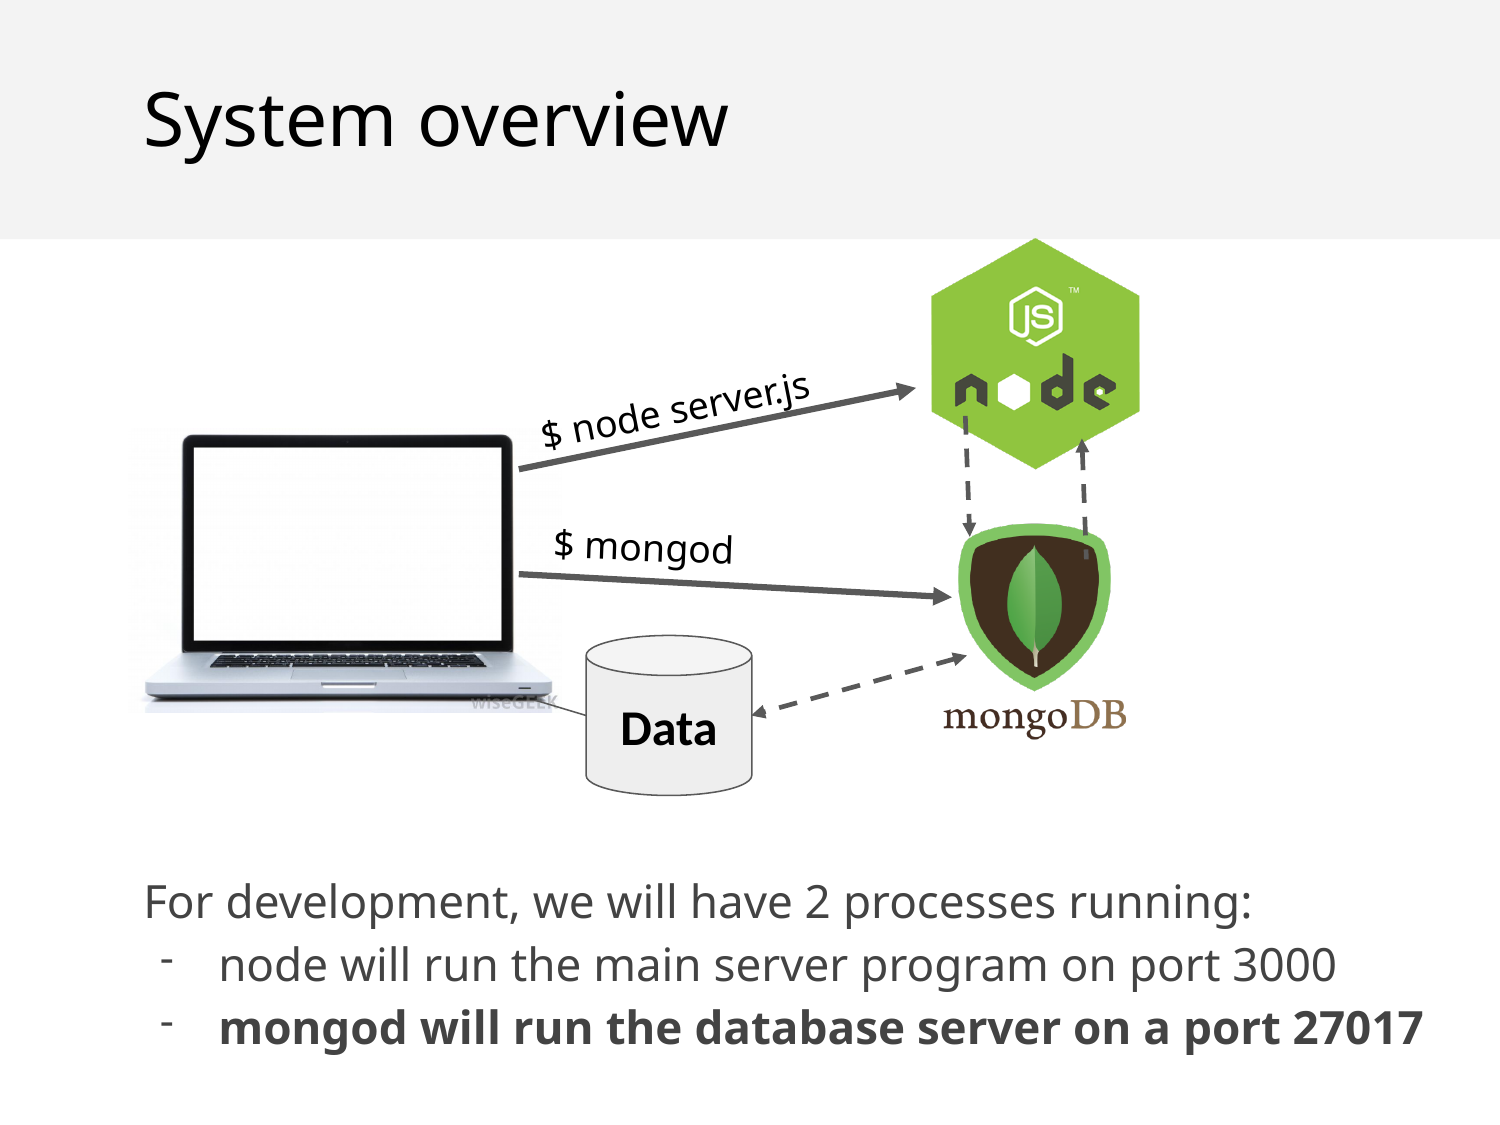

# System overview
$ node server.js
$ mongod
Data
For development, we will have 2 processes running:
node will run the main server program on port 3000
mongod will run the database server on a port 27017